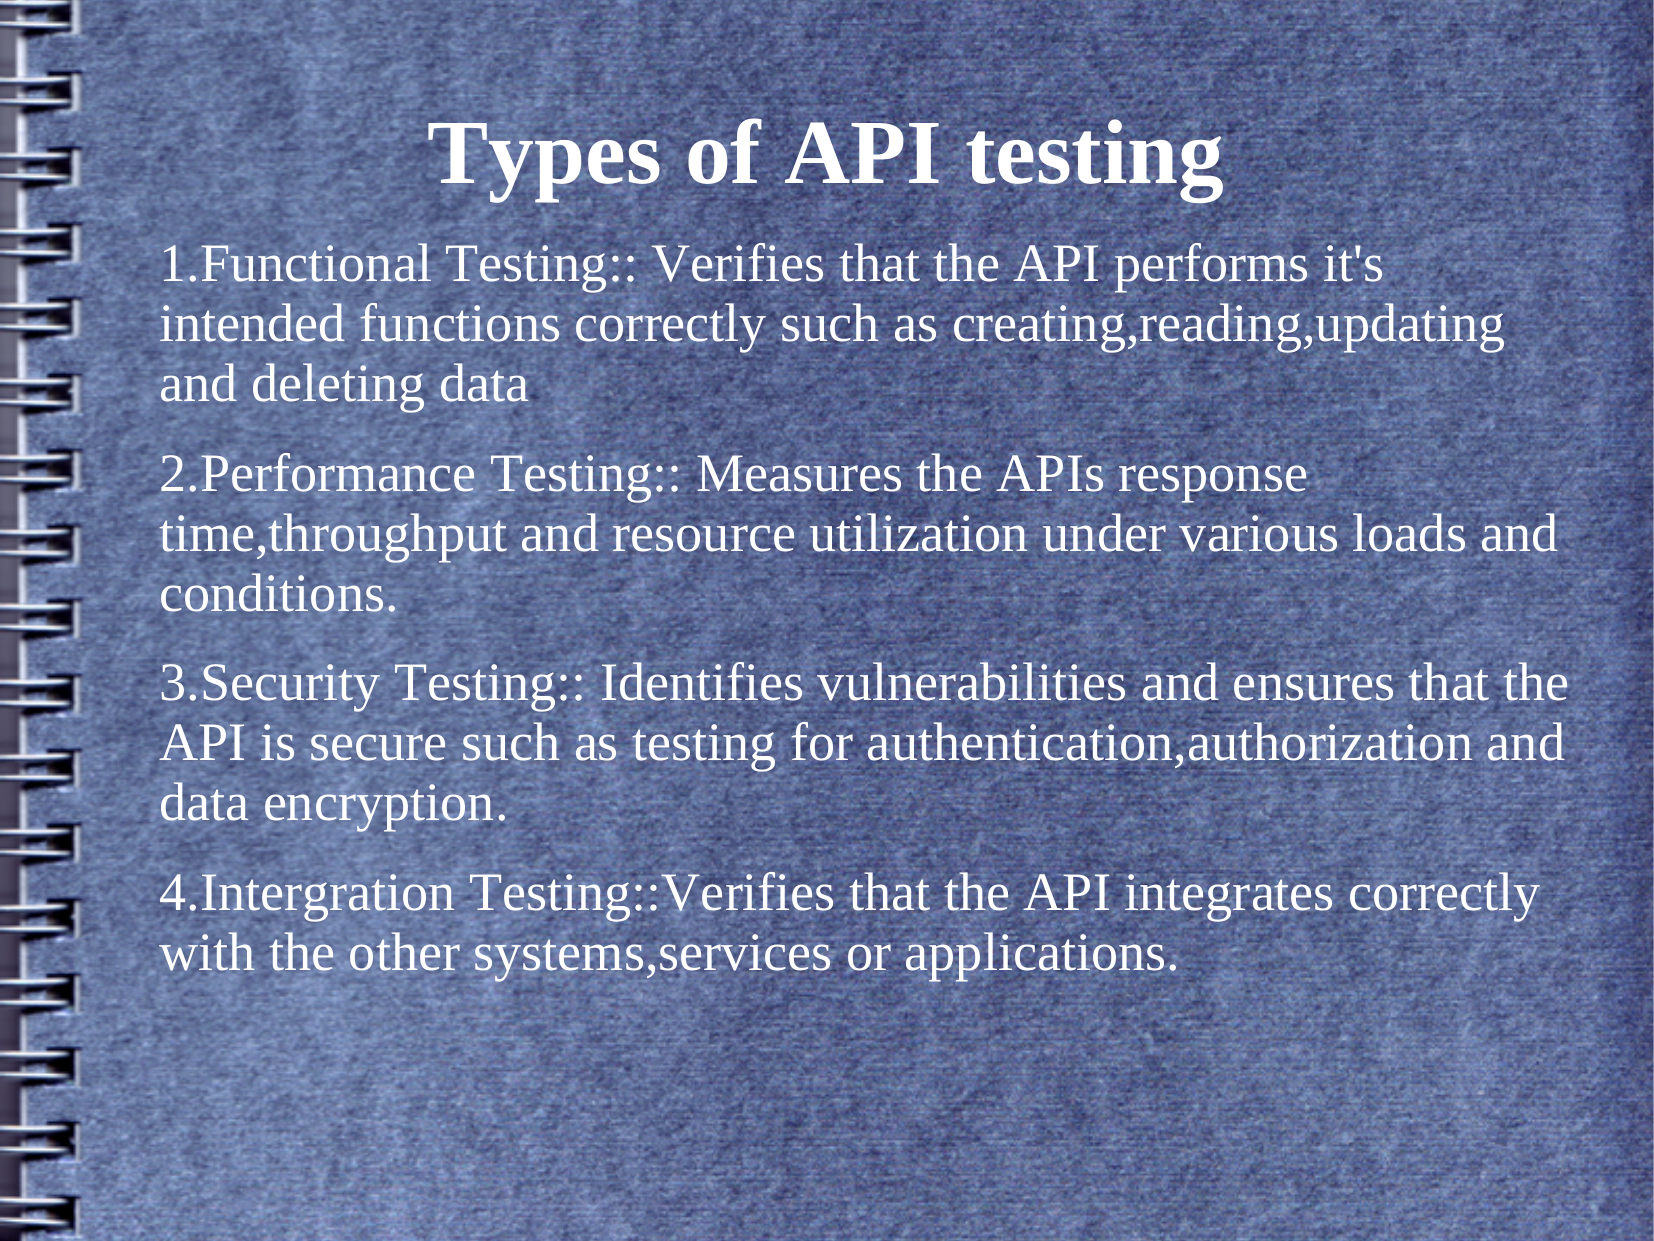

# Types of API testing
1.Functional Testing:: Verifies that the API performs it's intended functions correctly such as creating,reading,updating and deleting data
2.Performance Testing:: Measures the APIs response time,throughput and resource utilization under various loads and conditions.
3.Security Testing:: Identifies vulnerabilities and ensures that the API is secure such as testing for authentication,authorization and data encryption.
4.Intergration Testing::Verifies that the API integrates correctly with the other systems,services or applications.